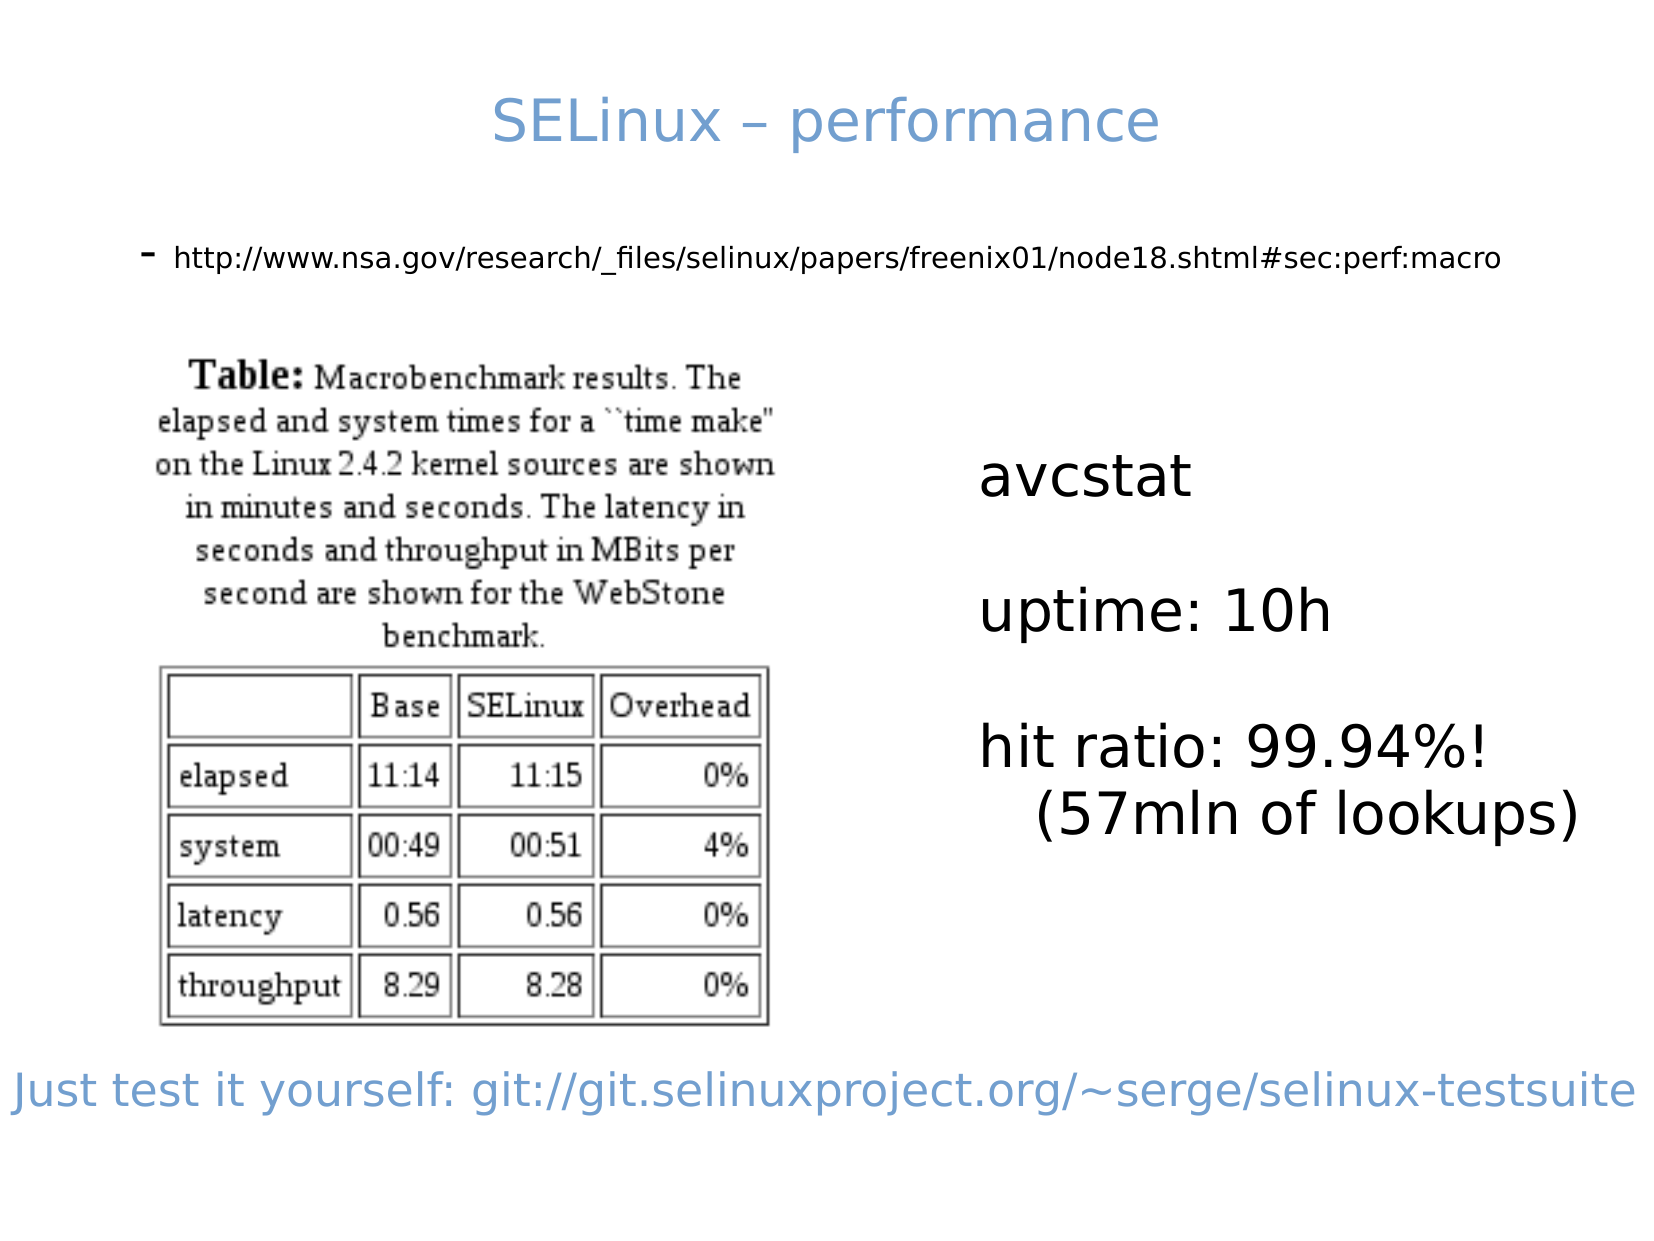

SELinux – performance
	- http://www.nsa.gov/research/_files/selinux/papers/freenix01/node18.shtml#sec:perf:macro
avcstat
uptime: 10h
hit ratio: 99.94%!
 (57mln of lookups)
Just test it yourself: git://git.selinuxproject.org/~serge/selinux-testsuite